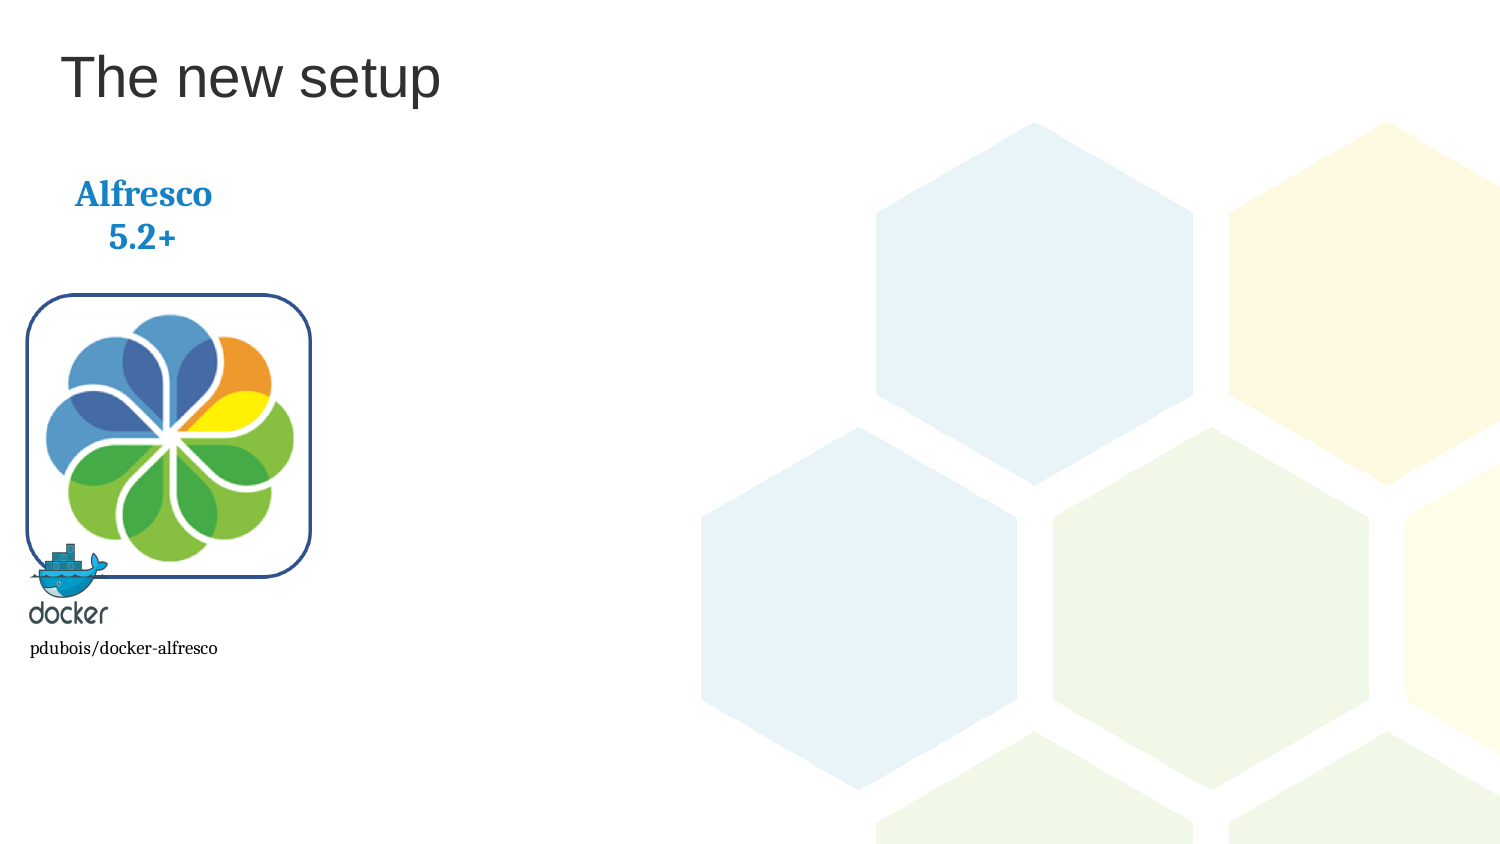

# The new setup
Alfresco
5.2+
pdubois/docker-alfresco